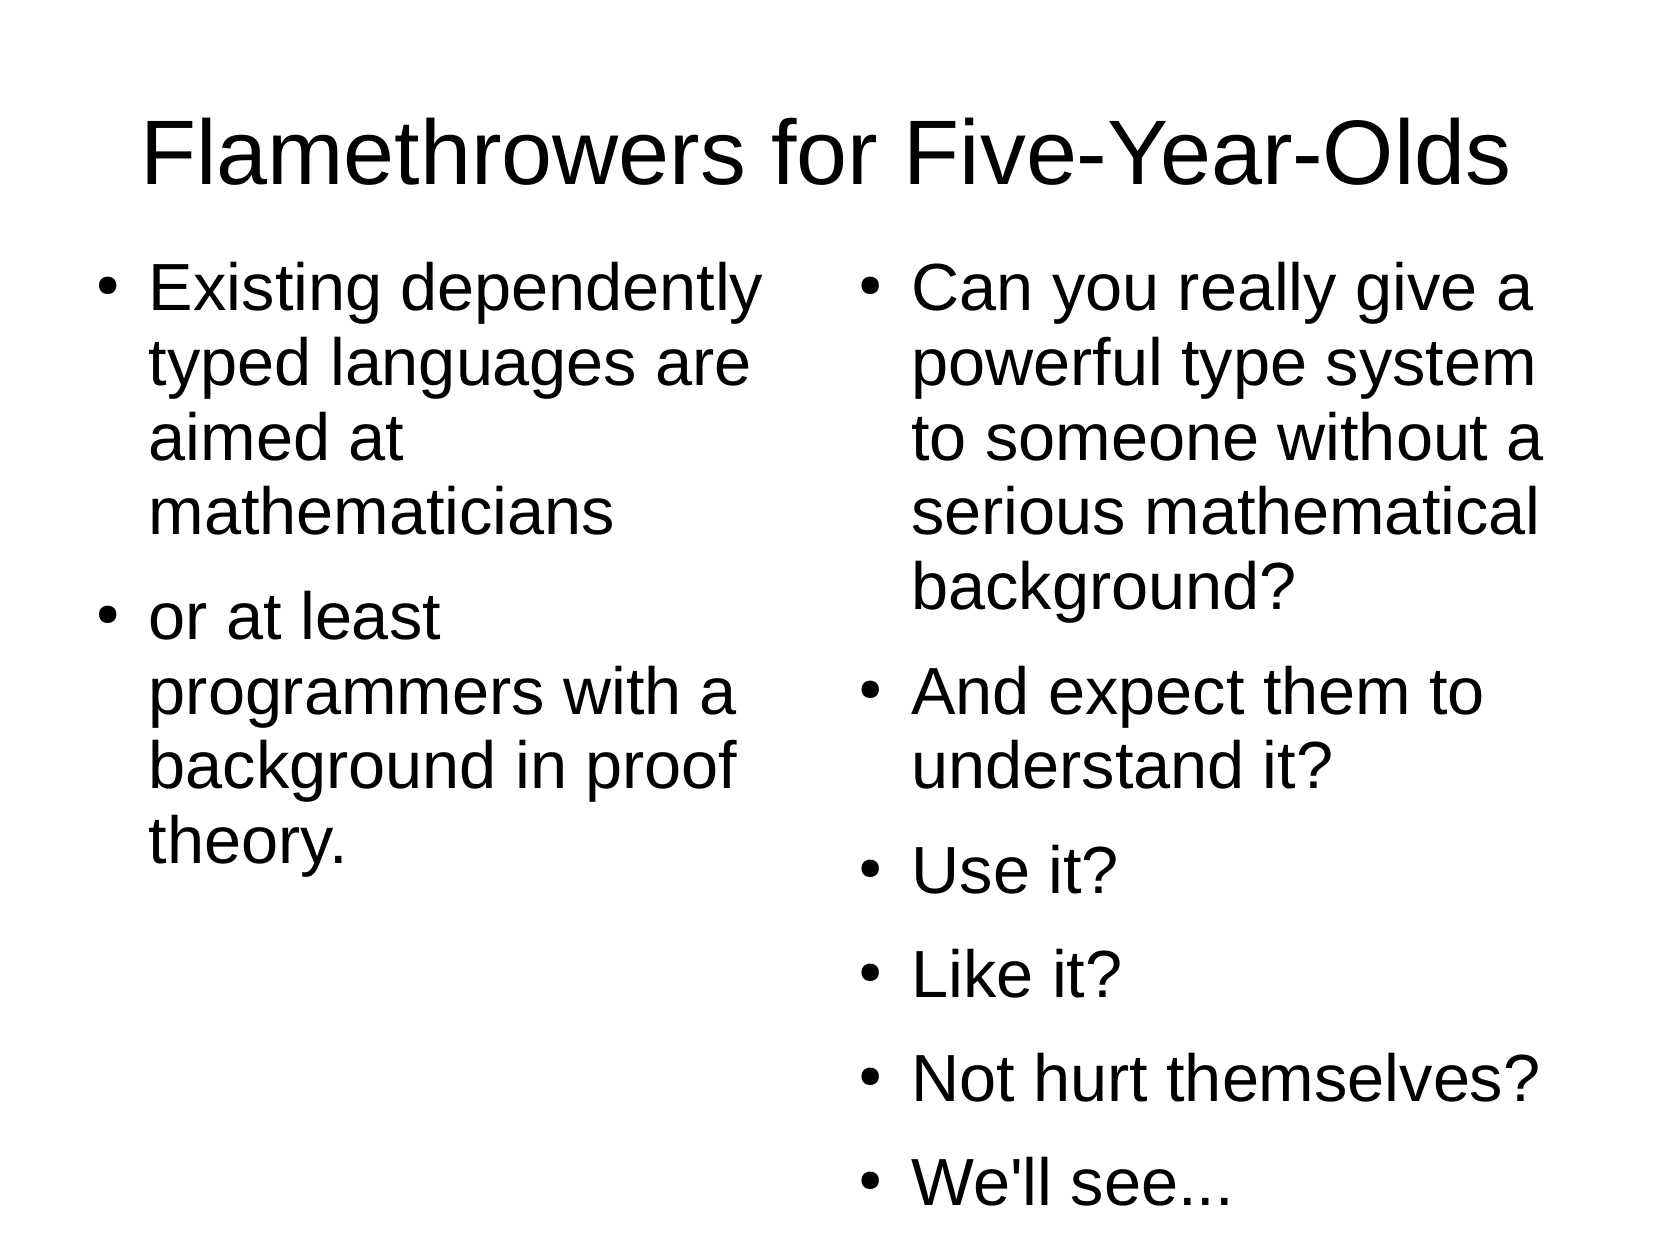

# Flamethrowers for Five-Year-Olds
Existing dependently typed languages are aimed at mathematicians
or at least programmers with a background in proof theory.
Can you really give a powerful type system to someone without a serious mathematical background?
And expect them to understand it?
Use it?
Like it?
Not hurt themselves?
We'll see...